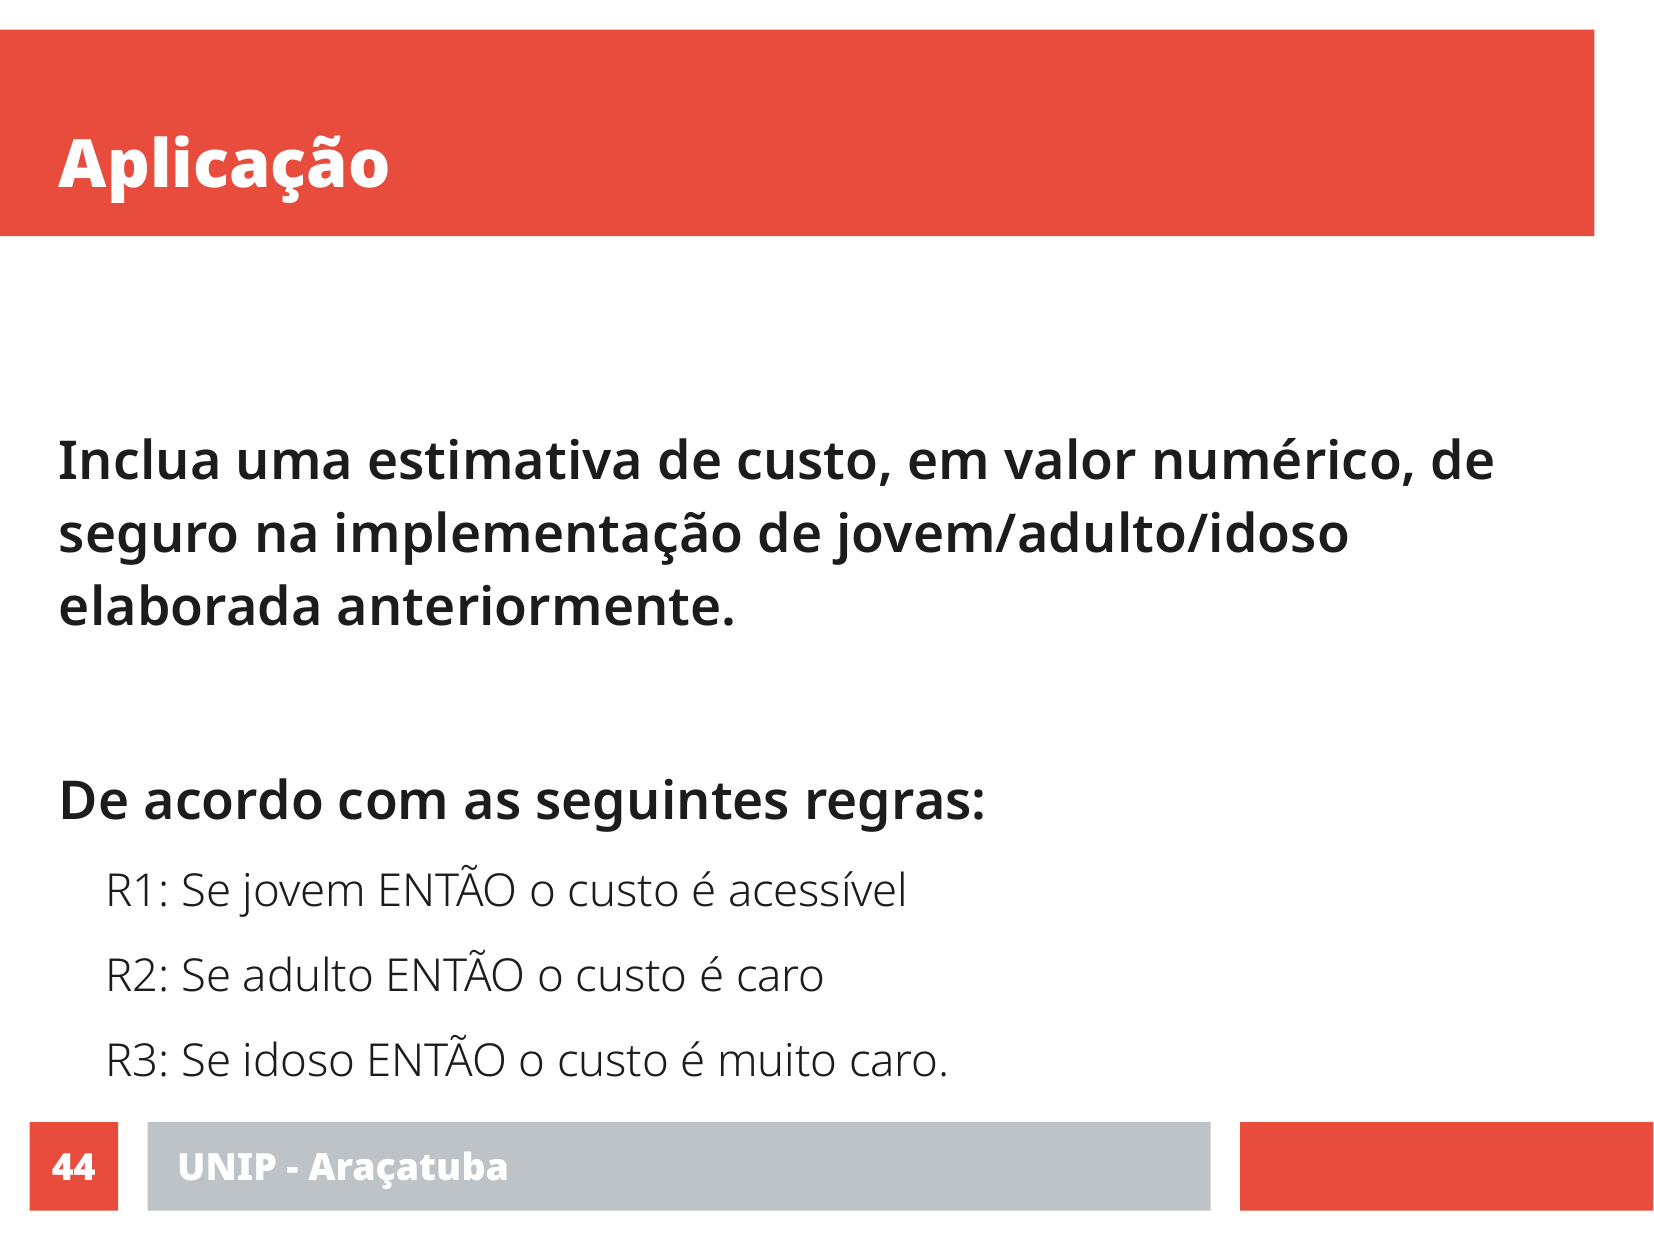

# Aplicação
Inclua uma estimativa de custo, em valor numérico, de seguro na implementação de jovem/adulto/idoso elaborada anteriormente.
De acordo com as seguintes regras:
R1: Se jovem ENTÃO o custo é acessível
R2: Se adulto ENTÃO o custo é caro
R3: Se idoso ENTÃO o custo é muito caro.
44
UNIP - Araçatuba